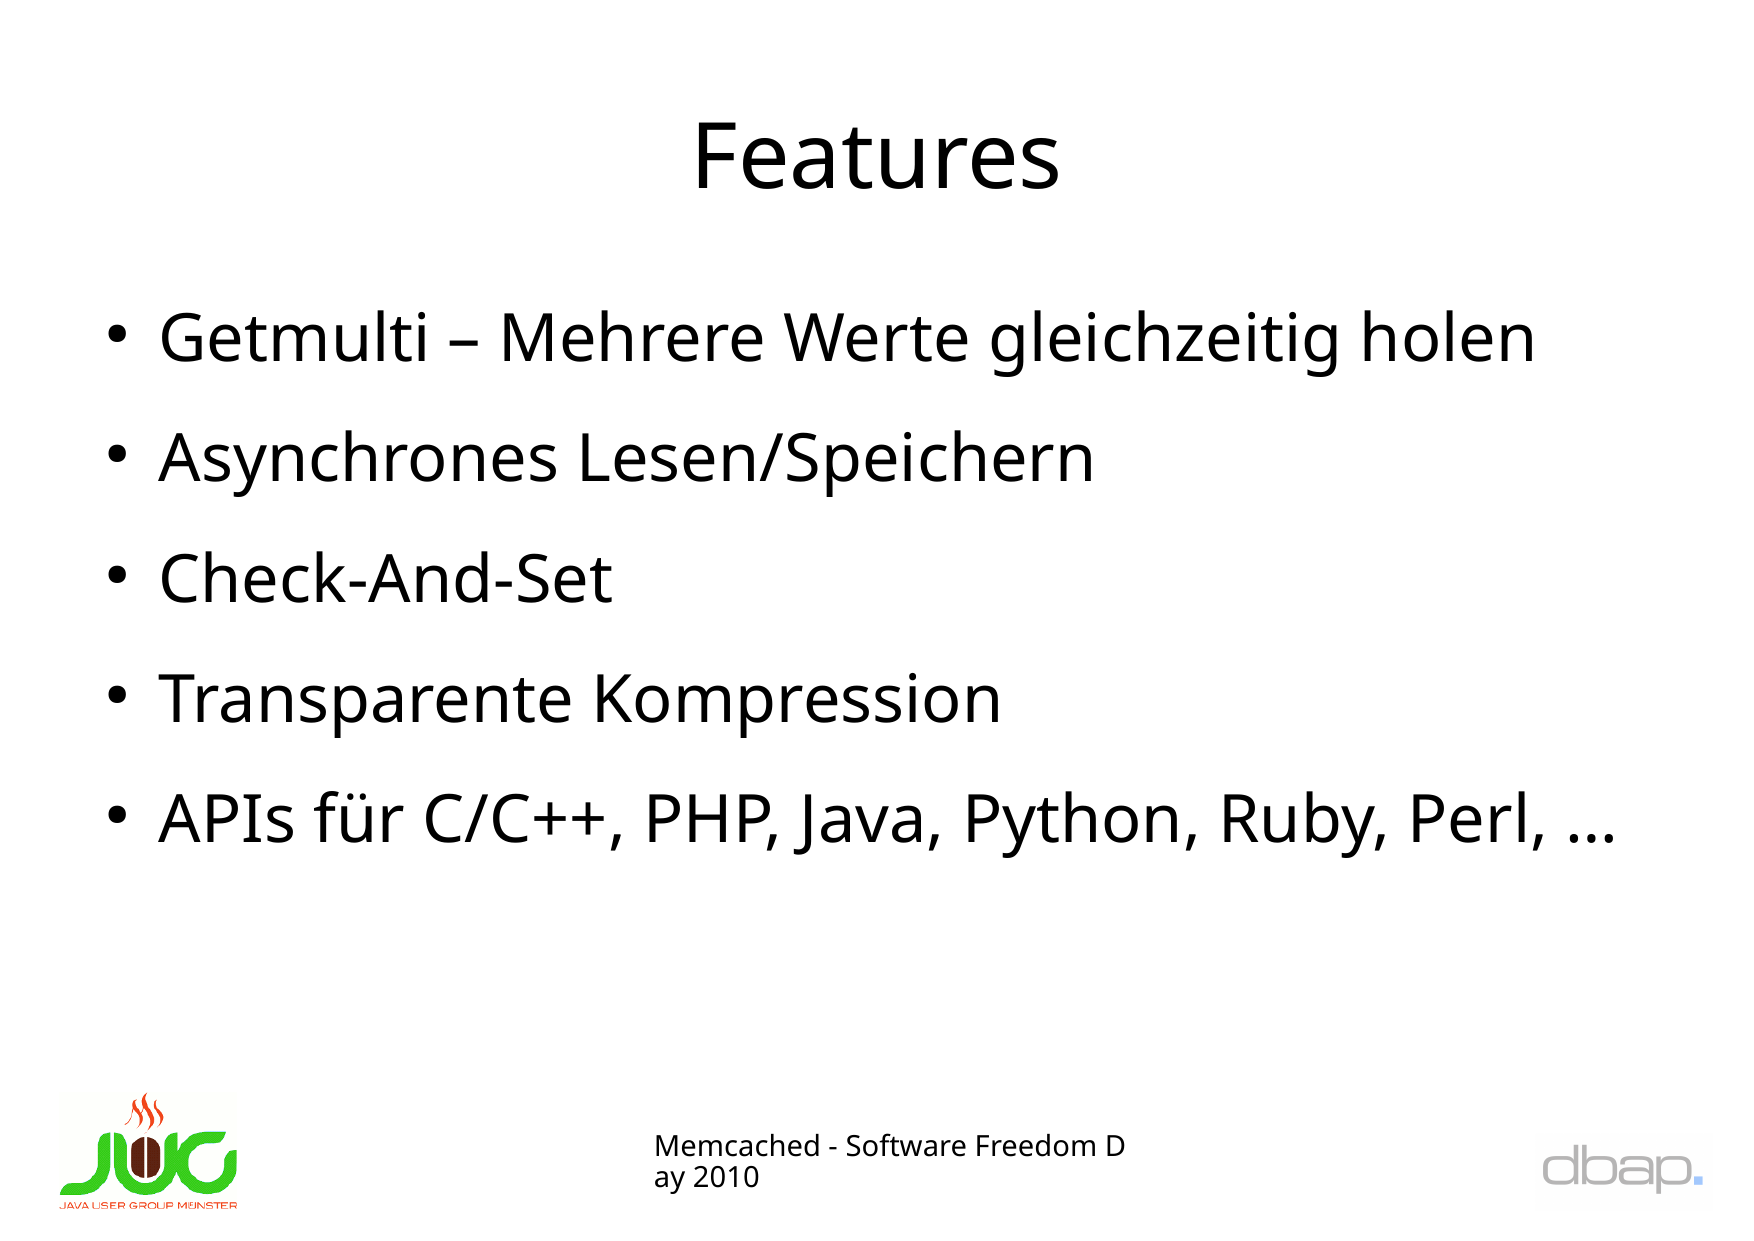

# Features
Getmulti – Mehrere Werte gleichzeitig holen
Asynchrones Lesen/Speichern
Check-And-Set
Transparente Kompression
APIs für C/C++, PHP, Java, Python, Ruby, Perl, …
Memcached - Software Freedom Day 2010